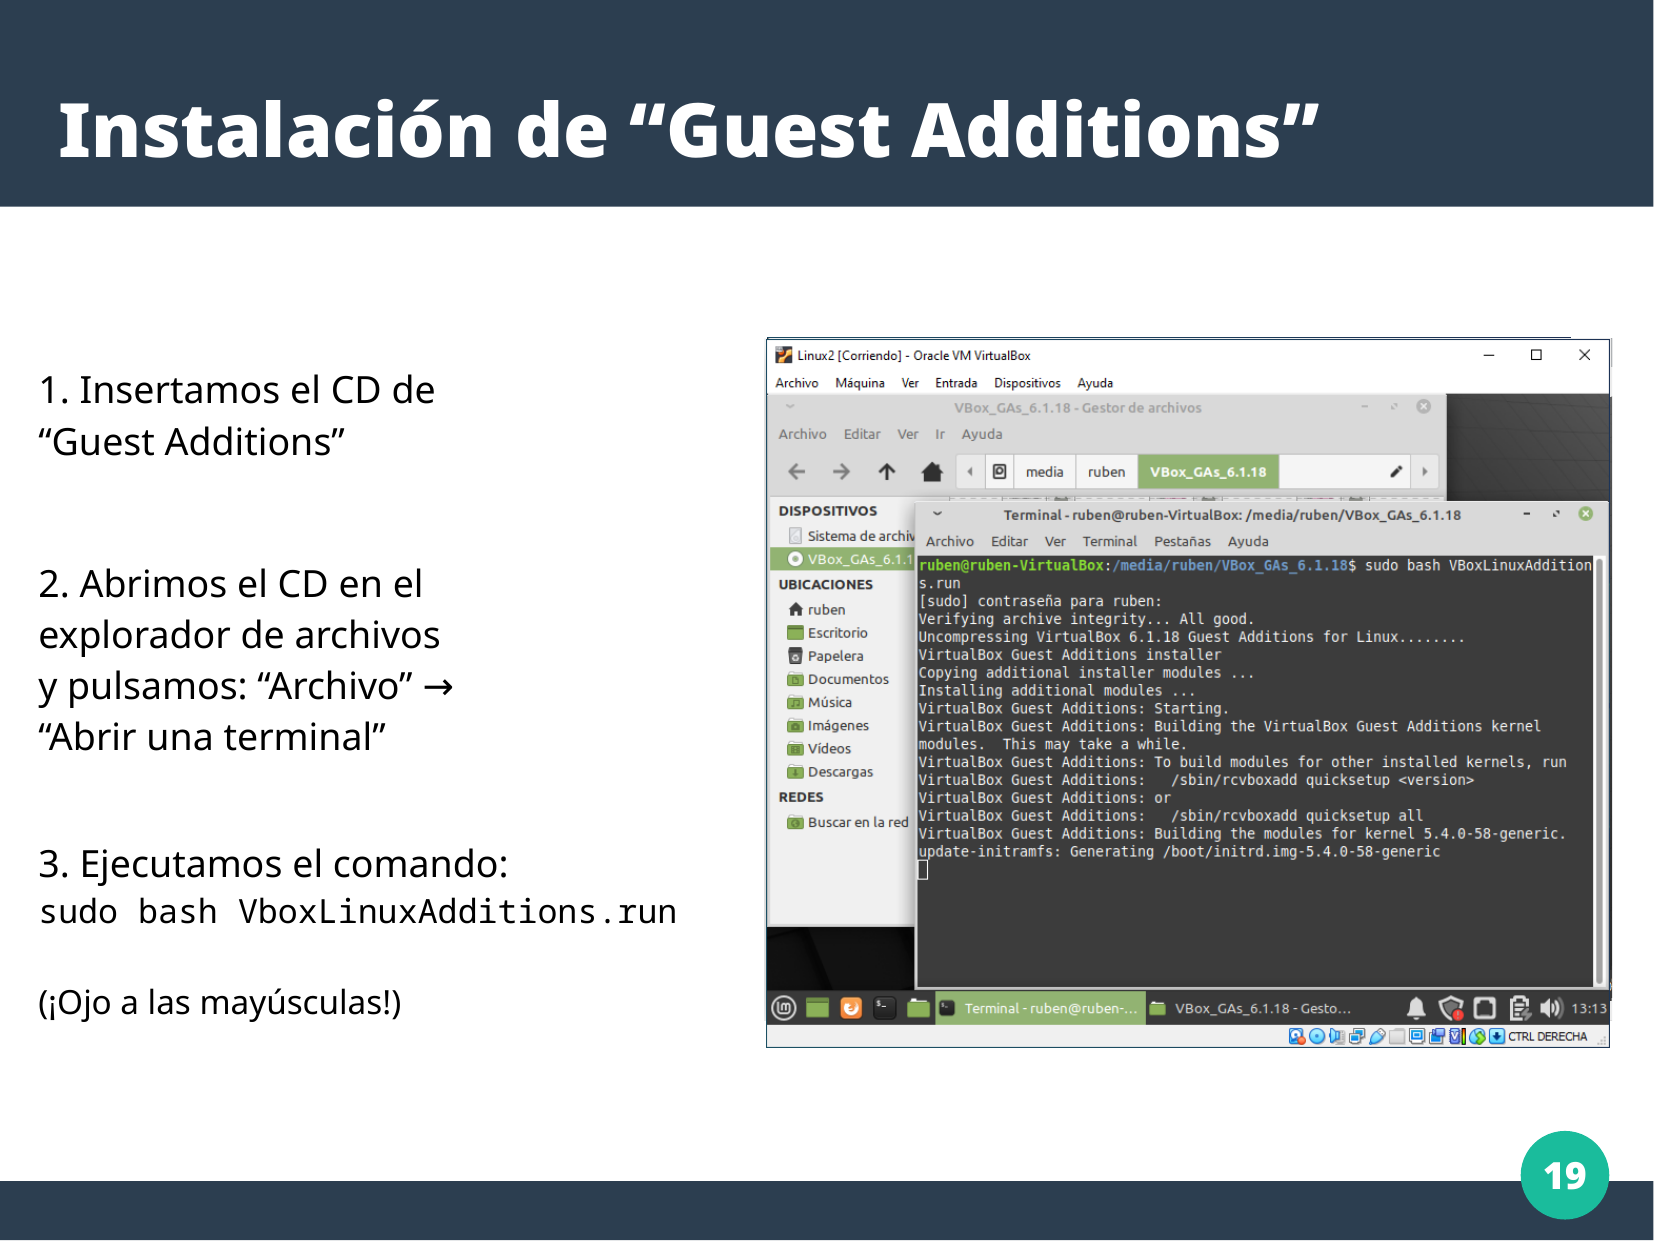

# Instalación de “Guest Additions”
1. Insertamos el CD de “Guest Additions”
Si sale un error diciendo que no se puede insertar, es posible que ya esté insertado. Comprobadlo en el explorador de archivos.
2. Abrimos el CD en el explorador de archivos y pulsamos: “Archivo” → “Abrir una terminal”
3. Ejecutamos el comando:
sudo bash VboxLinuxAdditions.run
(¡Ojo a las mayúsculas!)
19